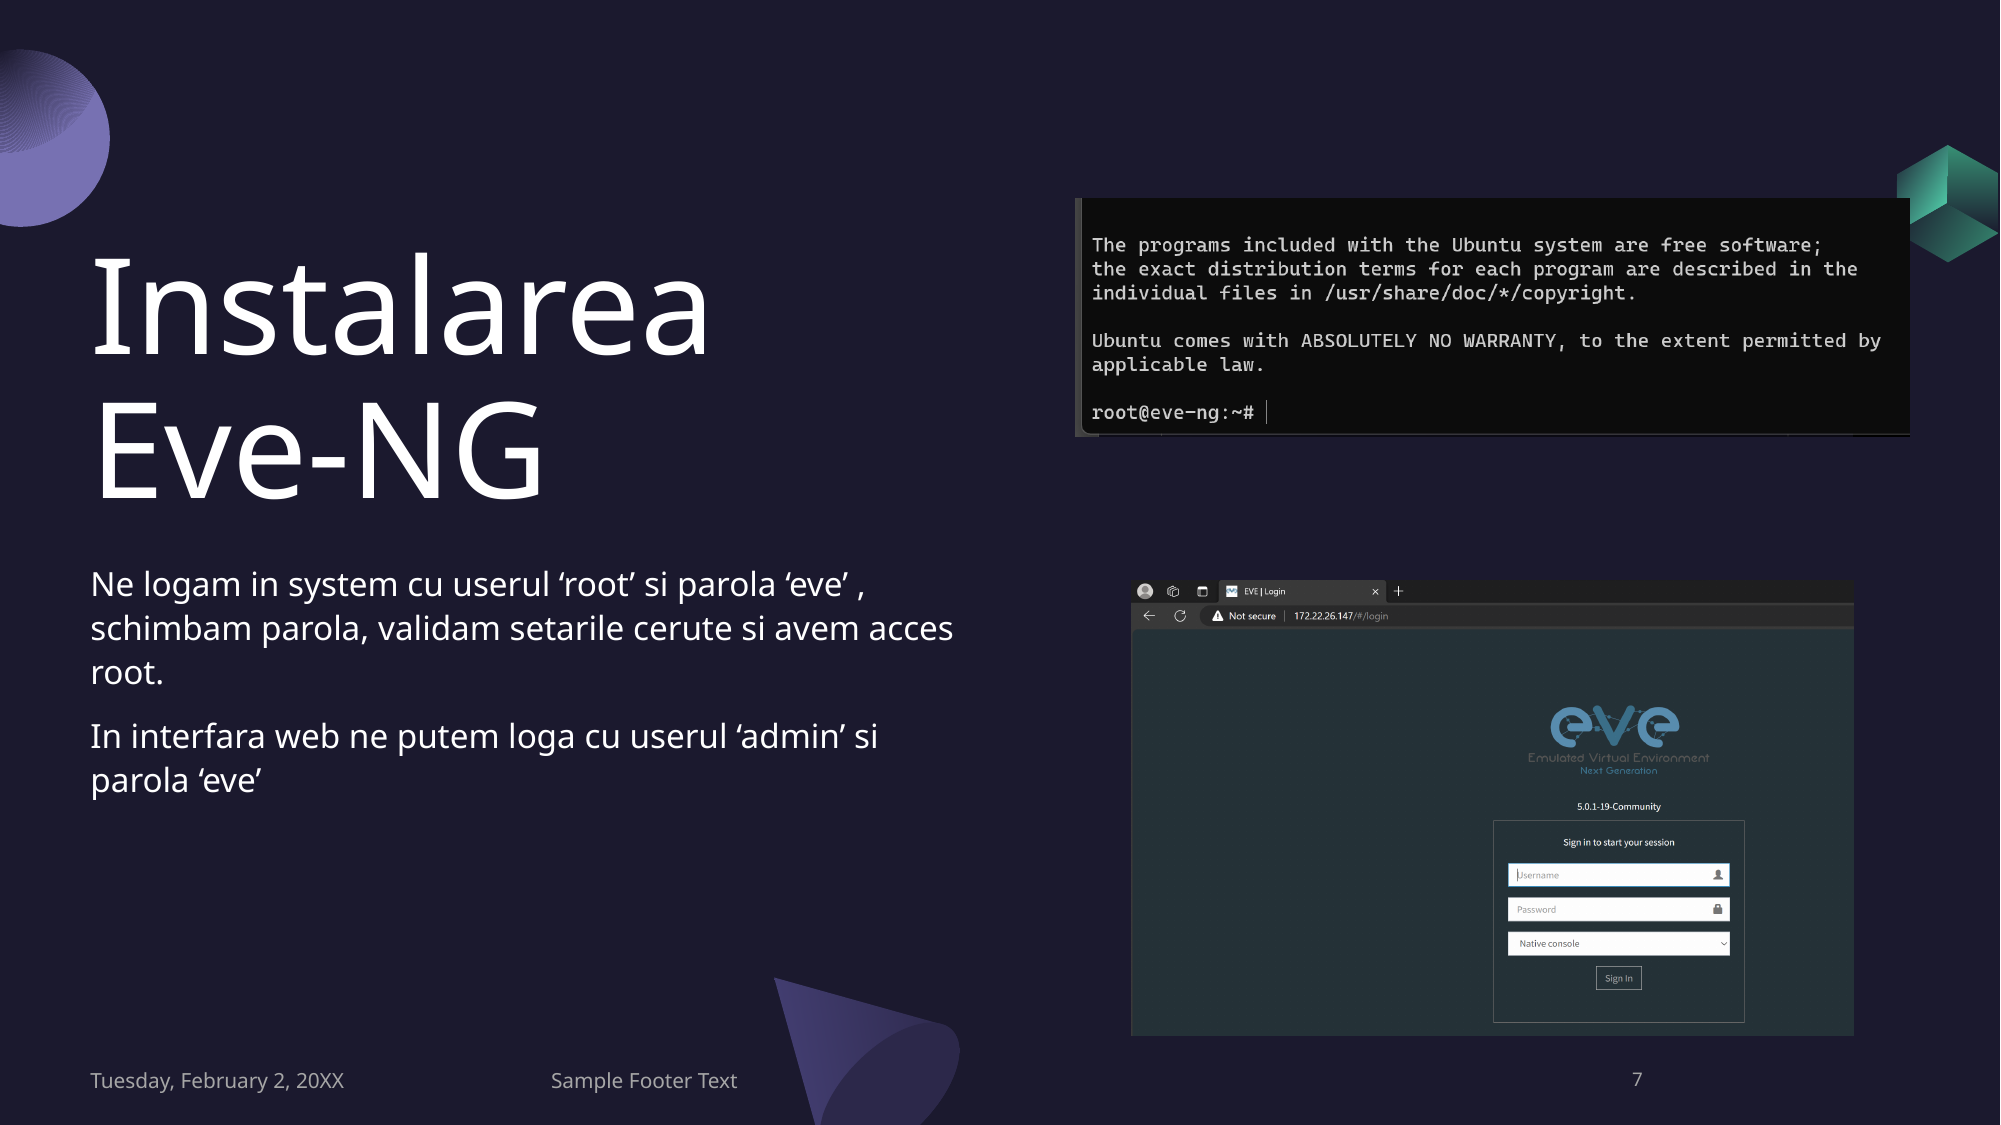

# Instalarea Eve-NG
Ne logam in system cu userul ‘root’ si parola ‘eve’ , schimbam parola, validam setarile cerute si avem acces root.
In interfara web ne putem loga cu userul ‘admin’ si parola ‘eve’
Tuesday, February 2, 20XX
Sample Footer Text